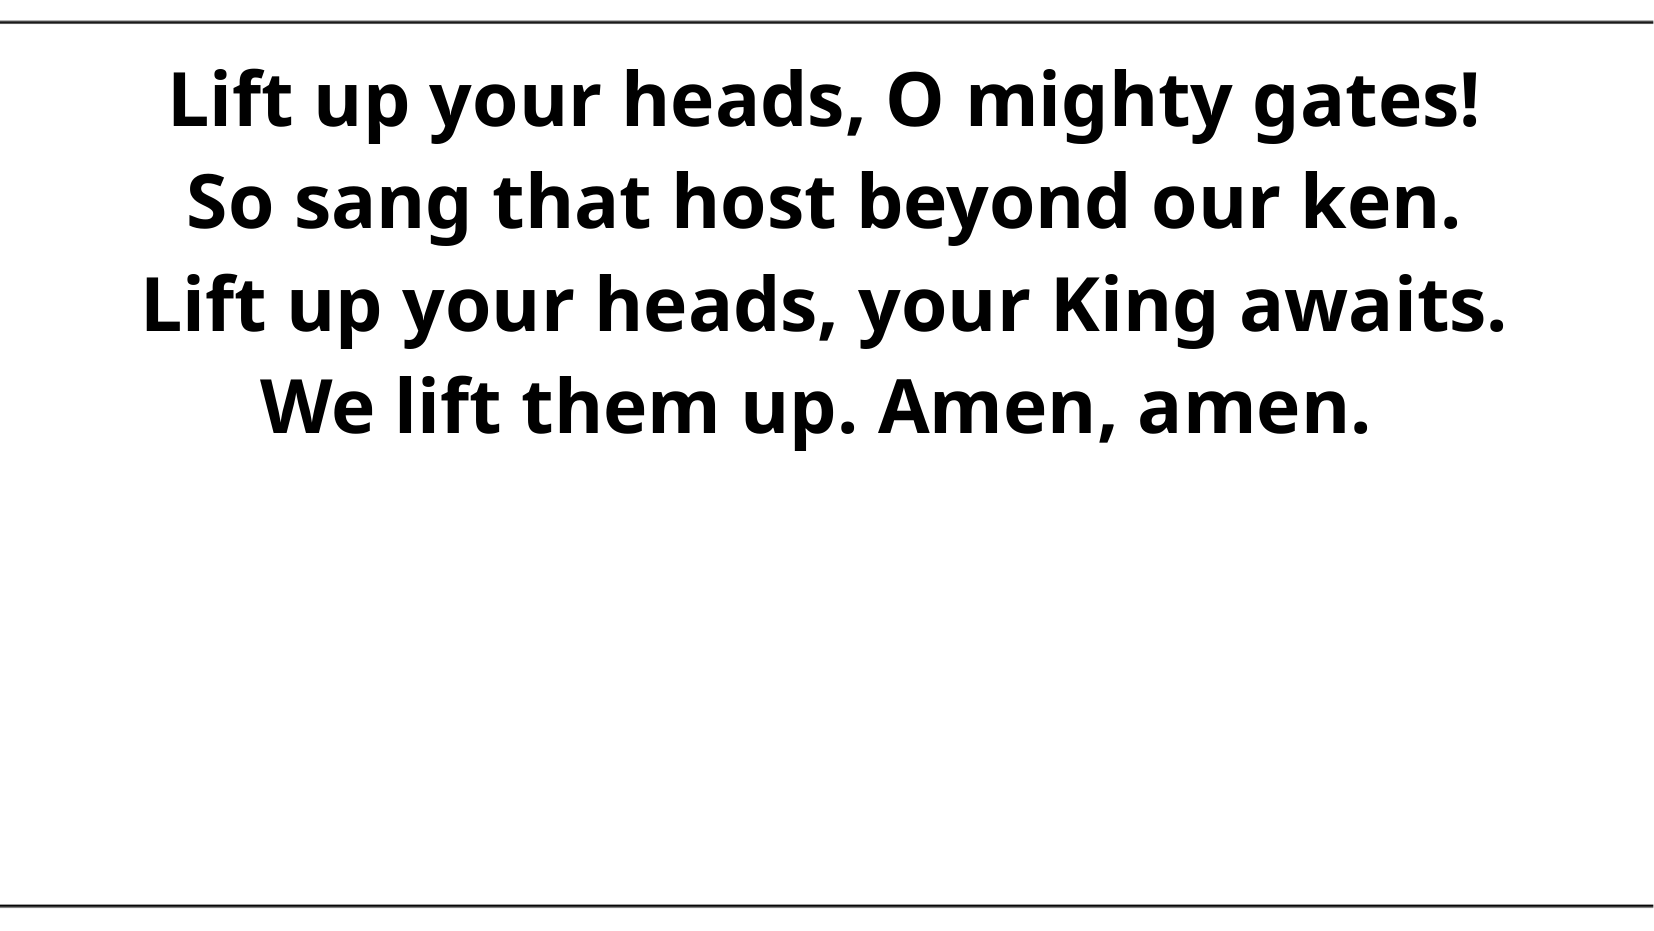

Lift up your heads, O mighty gates!
So sang that host beyond our ken.
Lift up your heads, your King awaits.
We lift them up. Amen, amen.